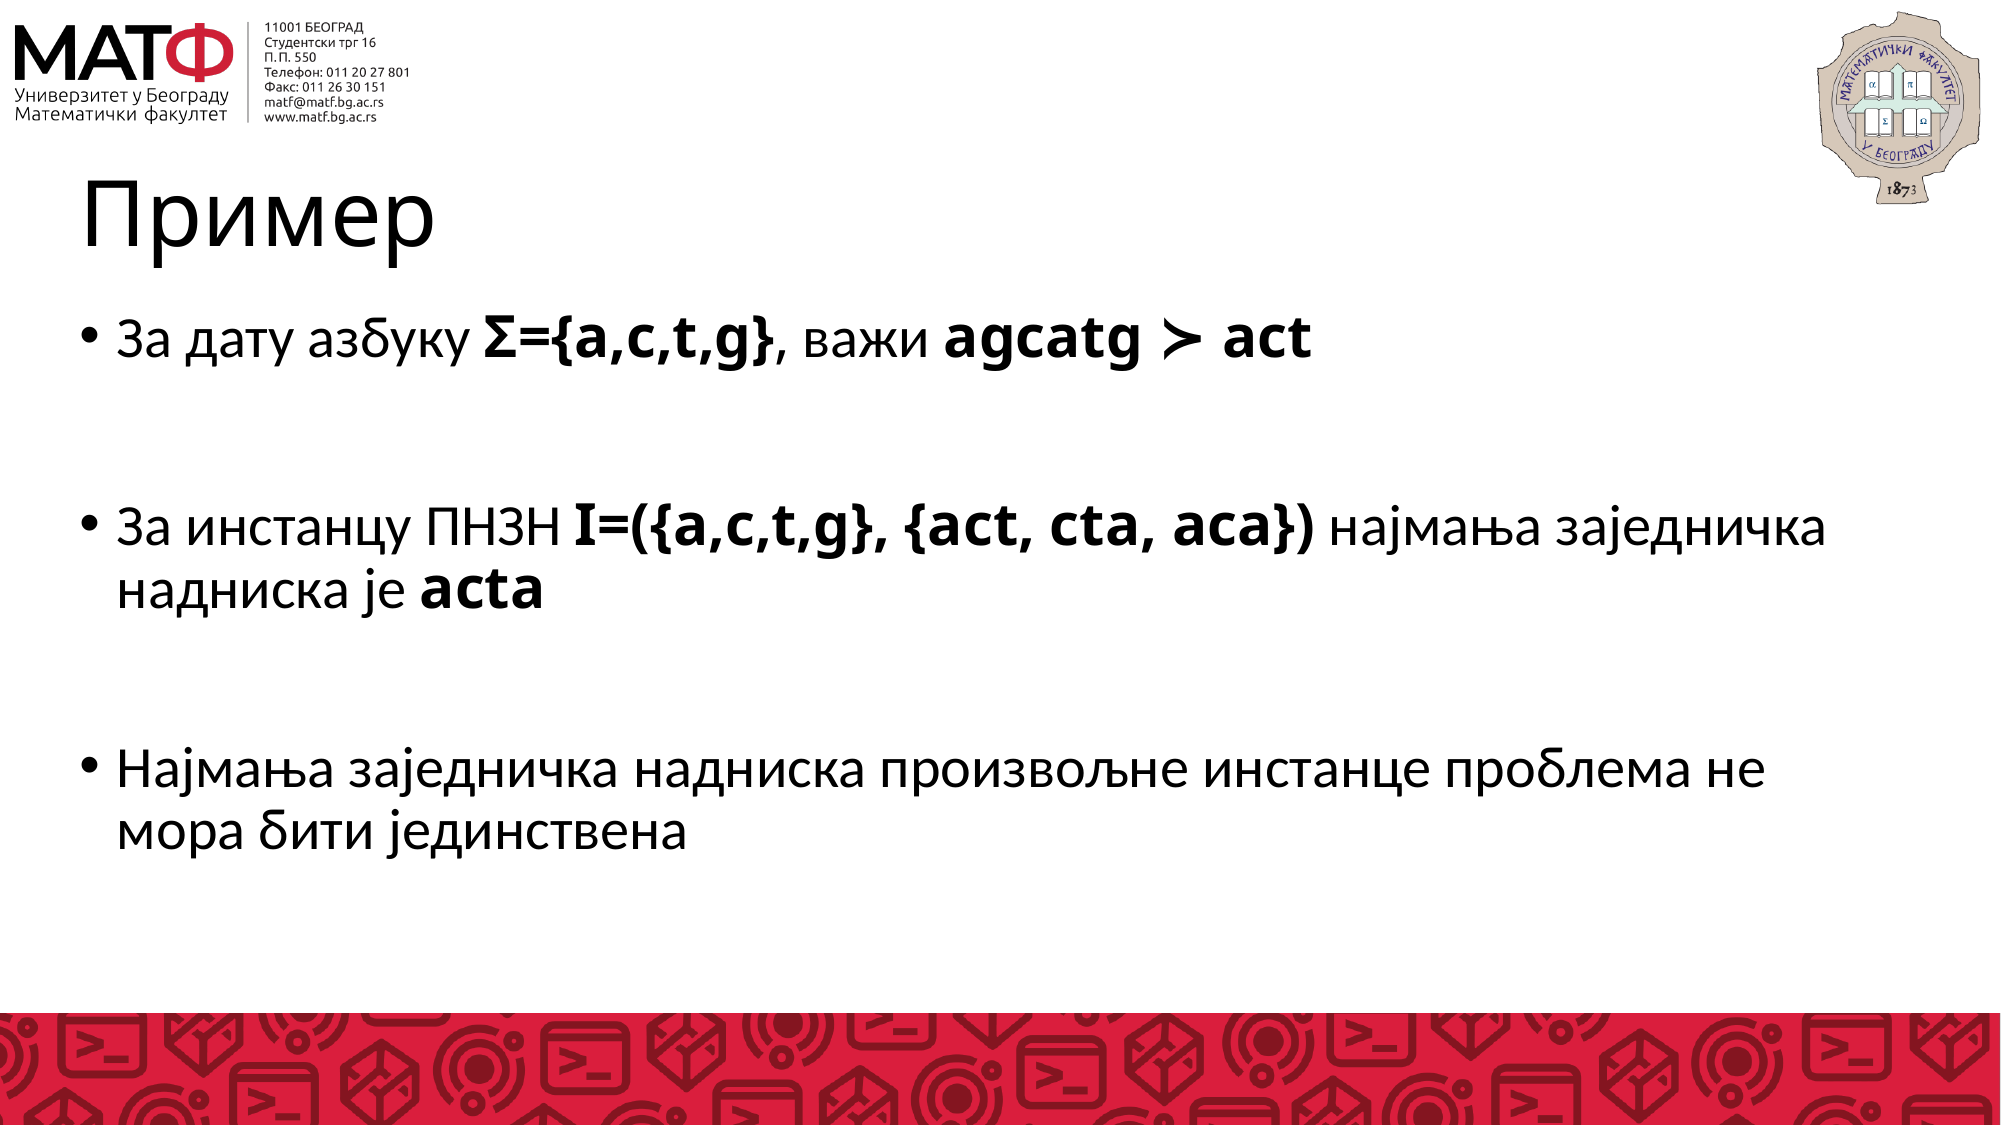

# Пример
За дату азбуку Σ={a,c,t,g}, важи agcatg ≻ act
За инстанцу ПНЗН I=({a,c,t,g}, {act, cta, aca}) најмања заједничка надниска је acta
Најмања заједничка надниска произвољне инстанце проблема не мора бити јединствена